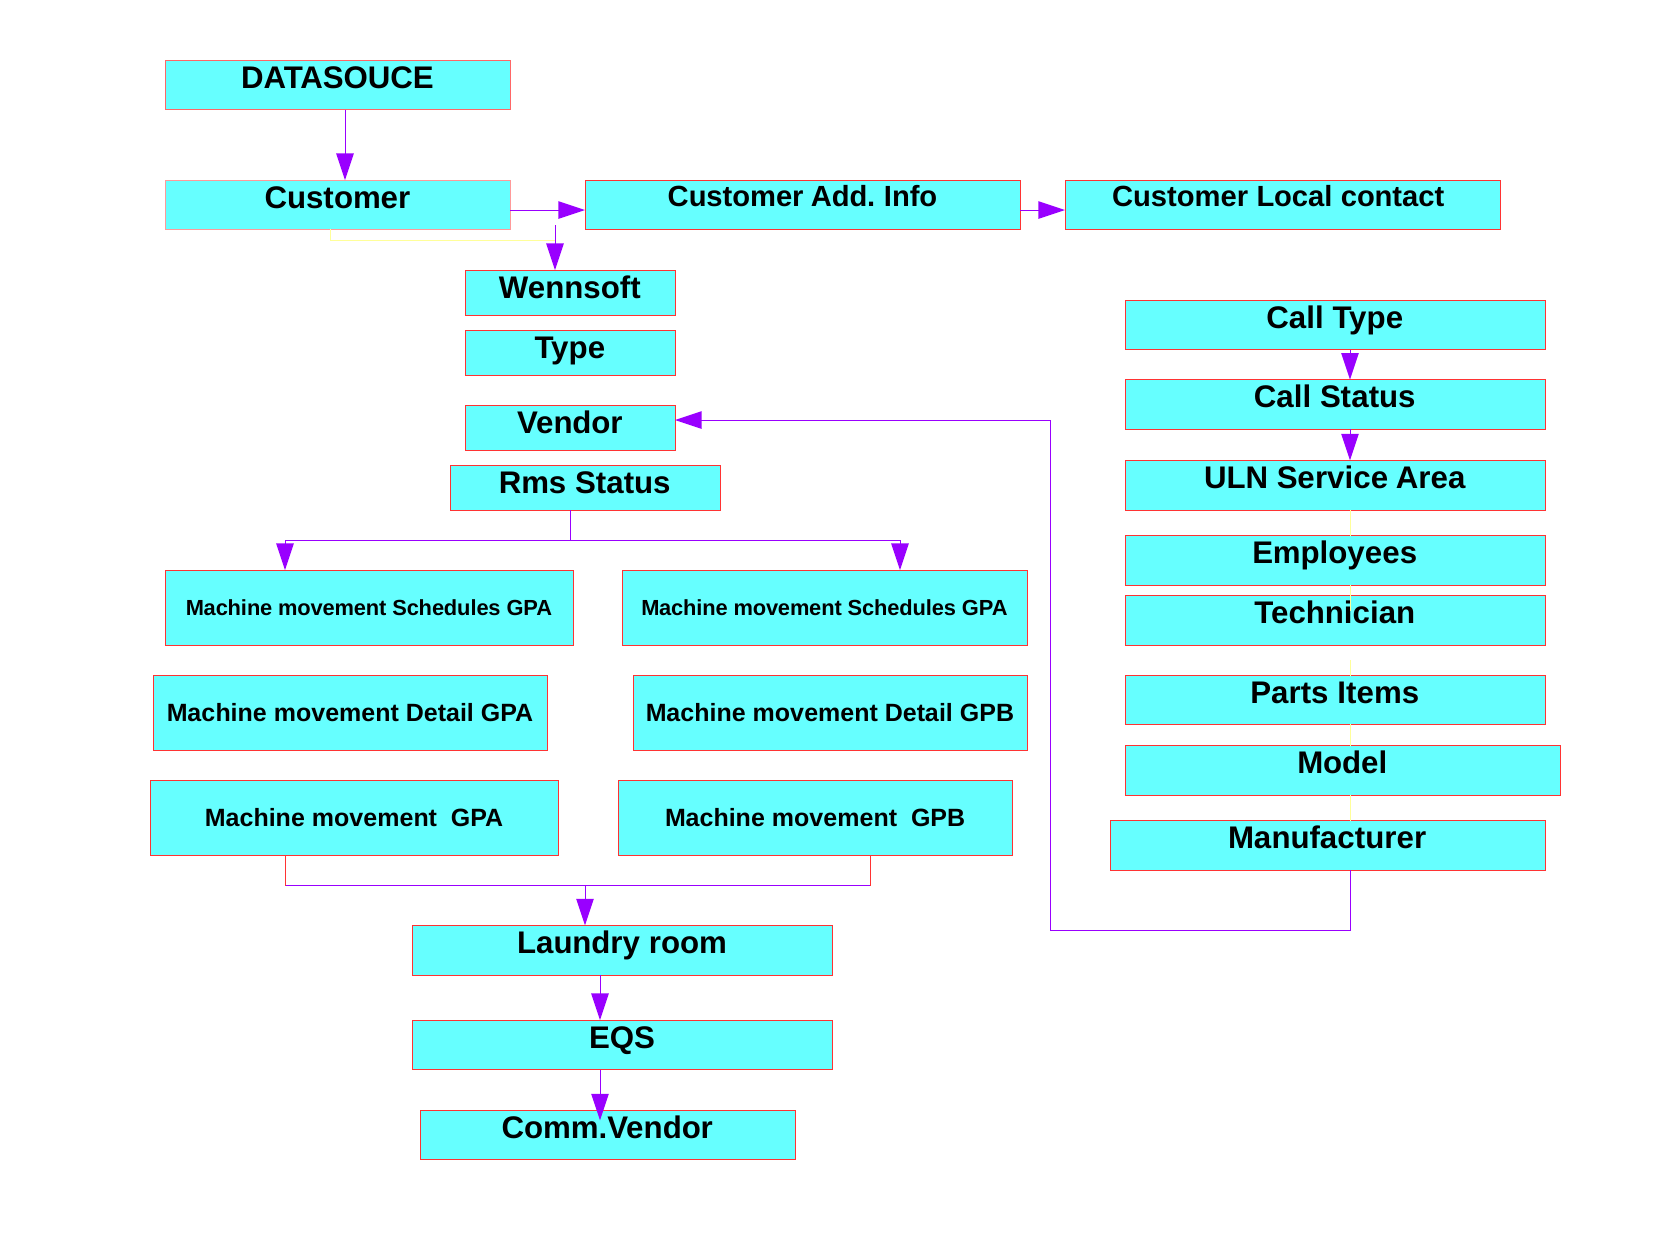

DATASOUCE
Customer
Customer Add. Info
Customer Local contact
Wennsoft
Call Type
Type
Type
Call Status
Vendor
ULN Service Area
Rms Status
Employees
Machine movement Schedules GPA
Machine movement Schedules GPA
Technician
Machine movement Detail GPA
Machine movement Detail GPB
Parts Items
Model
Machine movement GPA
Machine movement GPB
Manufacturer
Laundry room
EQS
Comm.Vendor